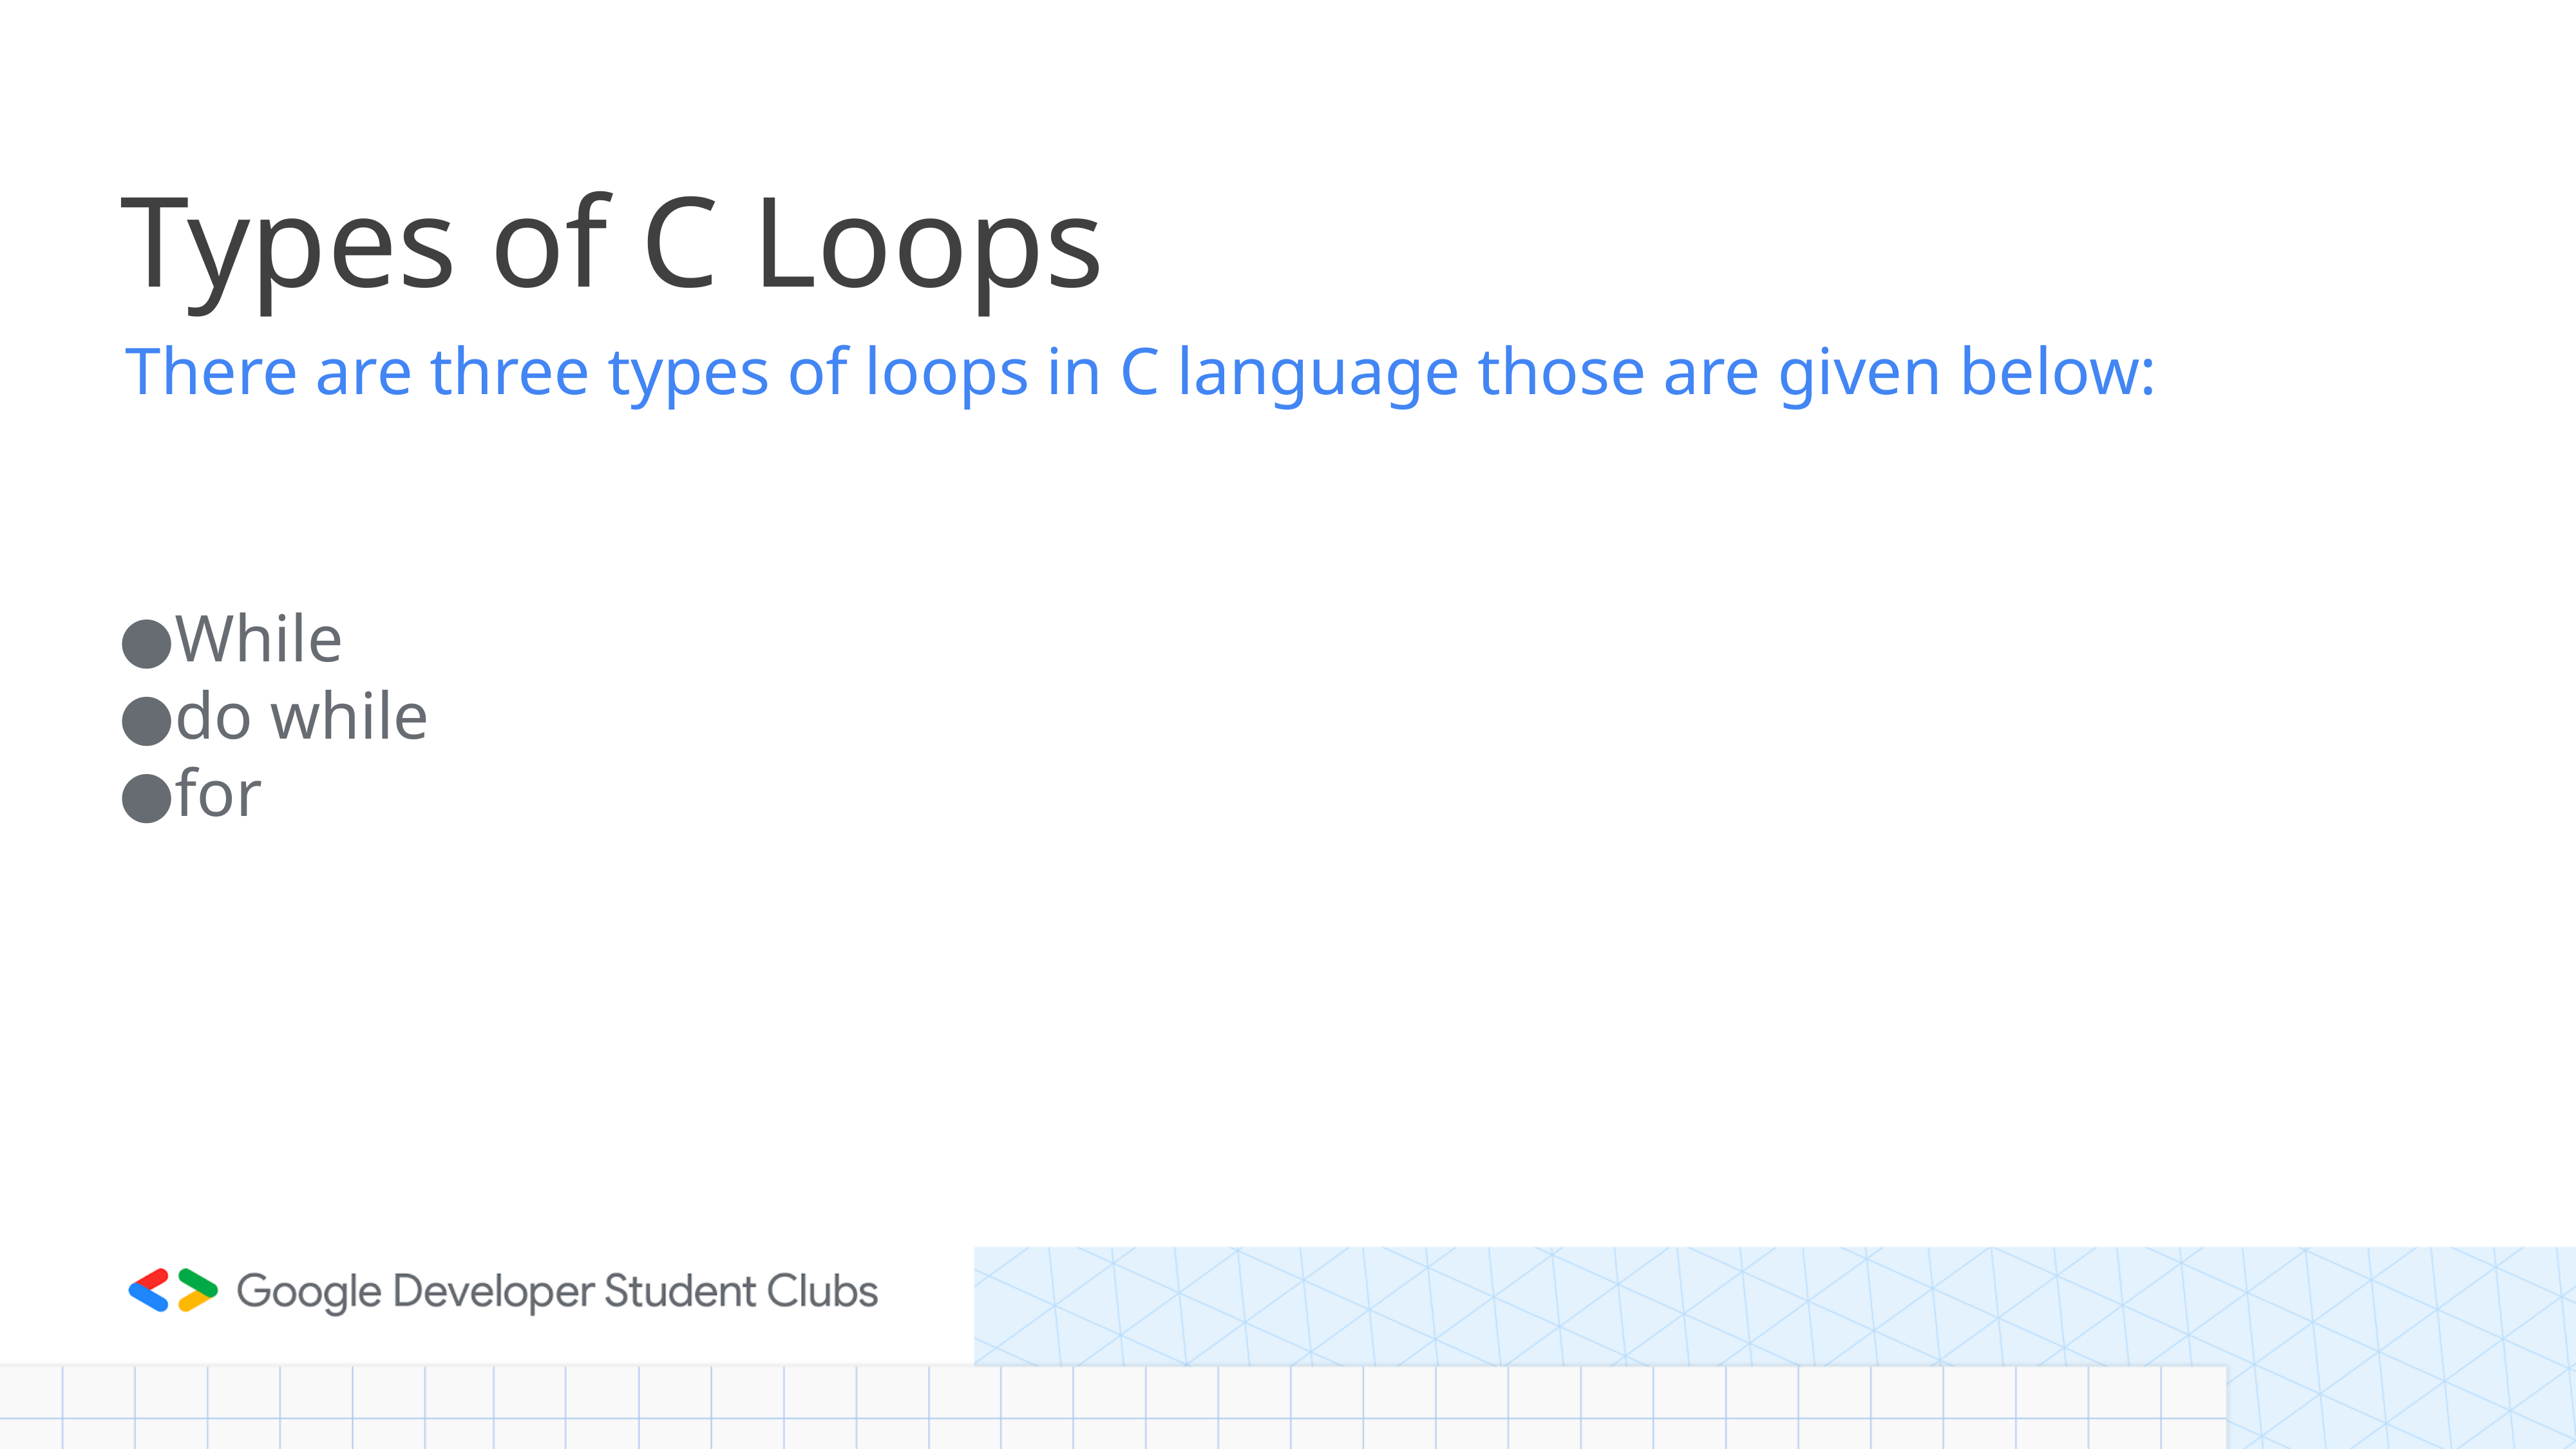

Types of C Loops
# There are three types of loops in C language those are given below:
While
do while
for